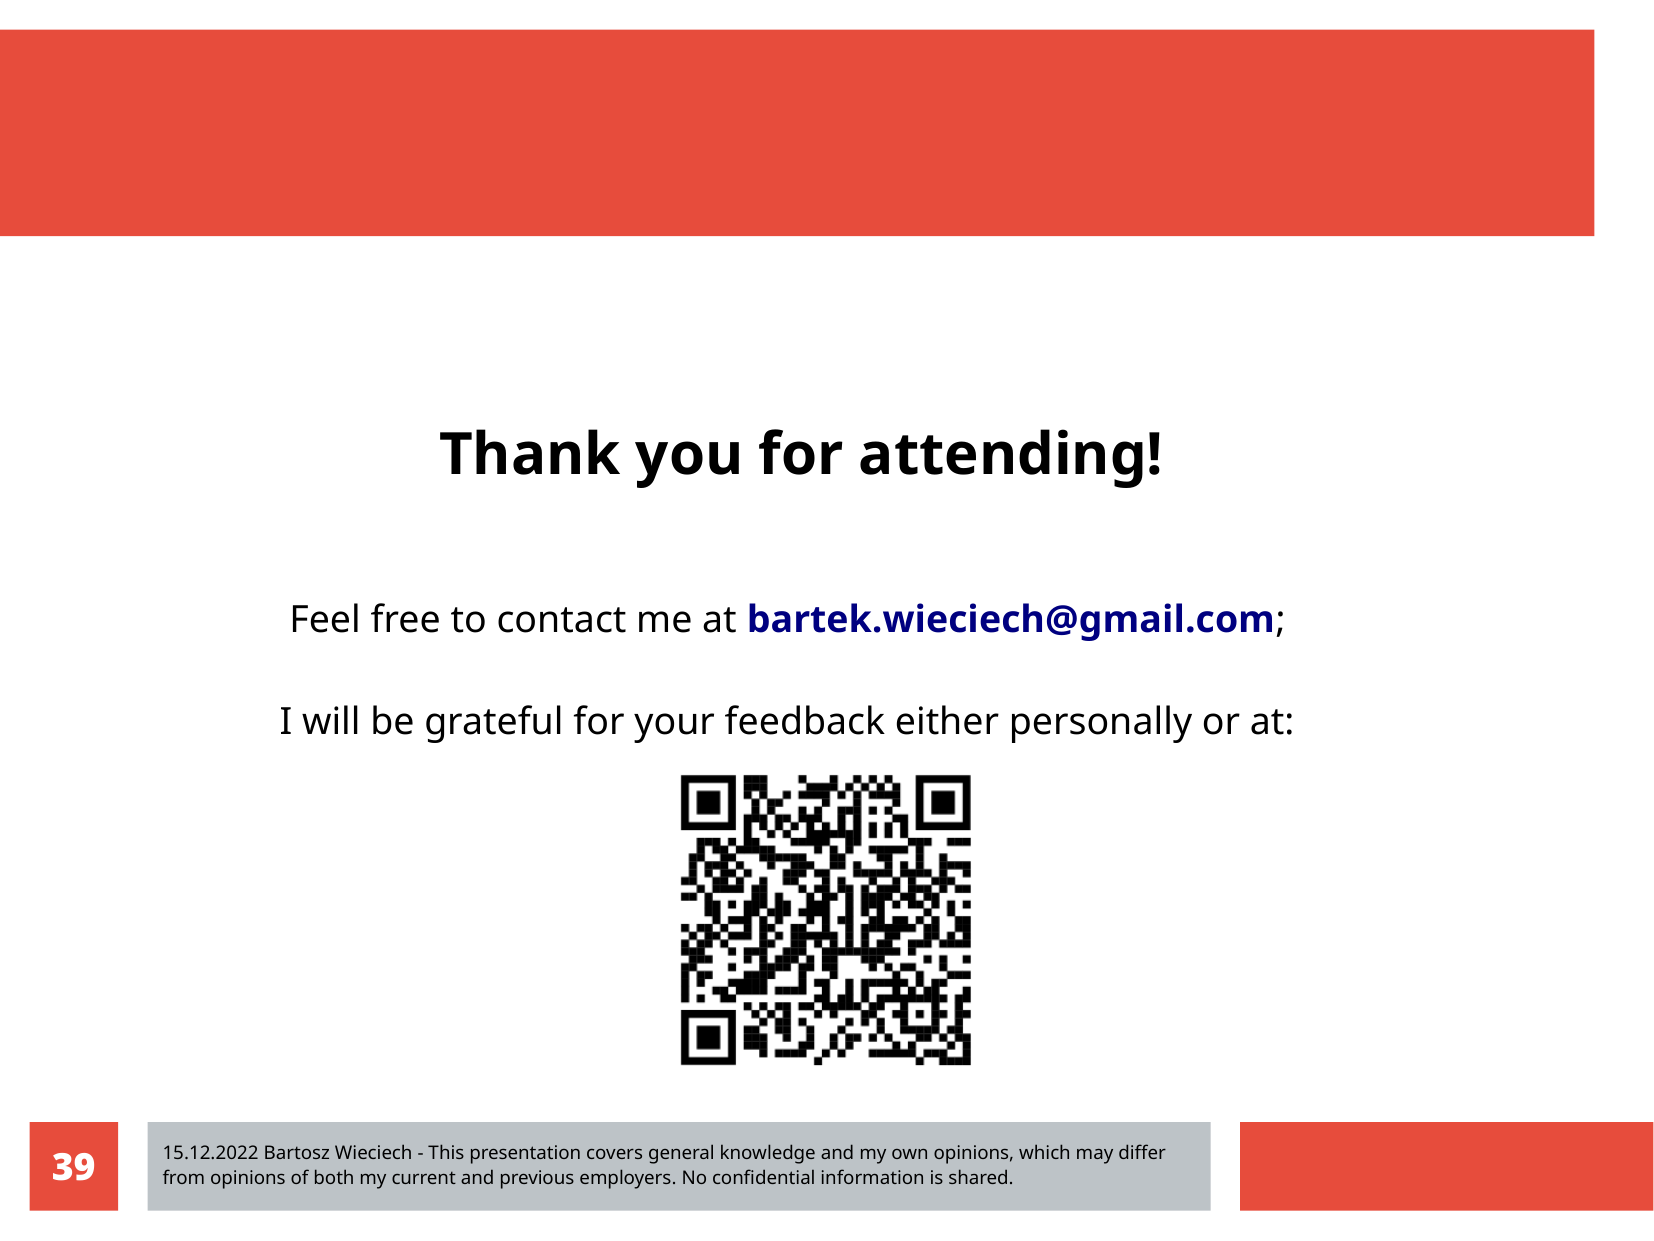

Thank you for attending!
Feel free to contact me at bartek.wieciech@gmail.com;
I will be grateful for your feedback either personally or at:
39